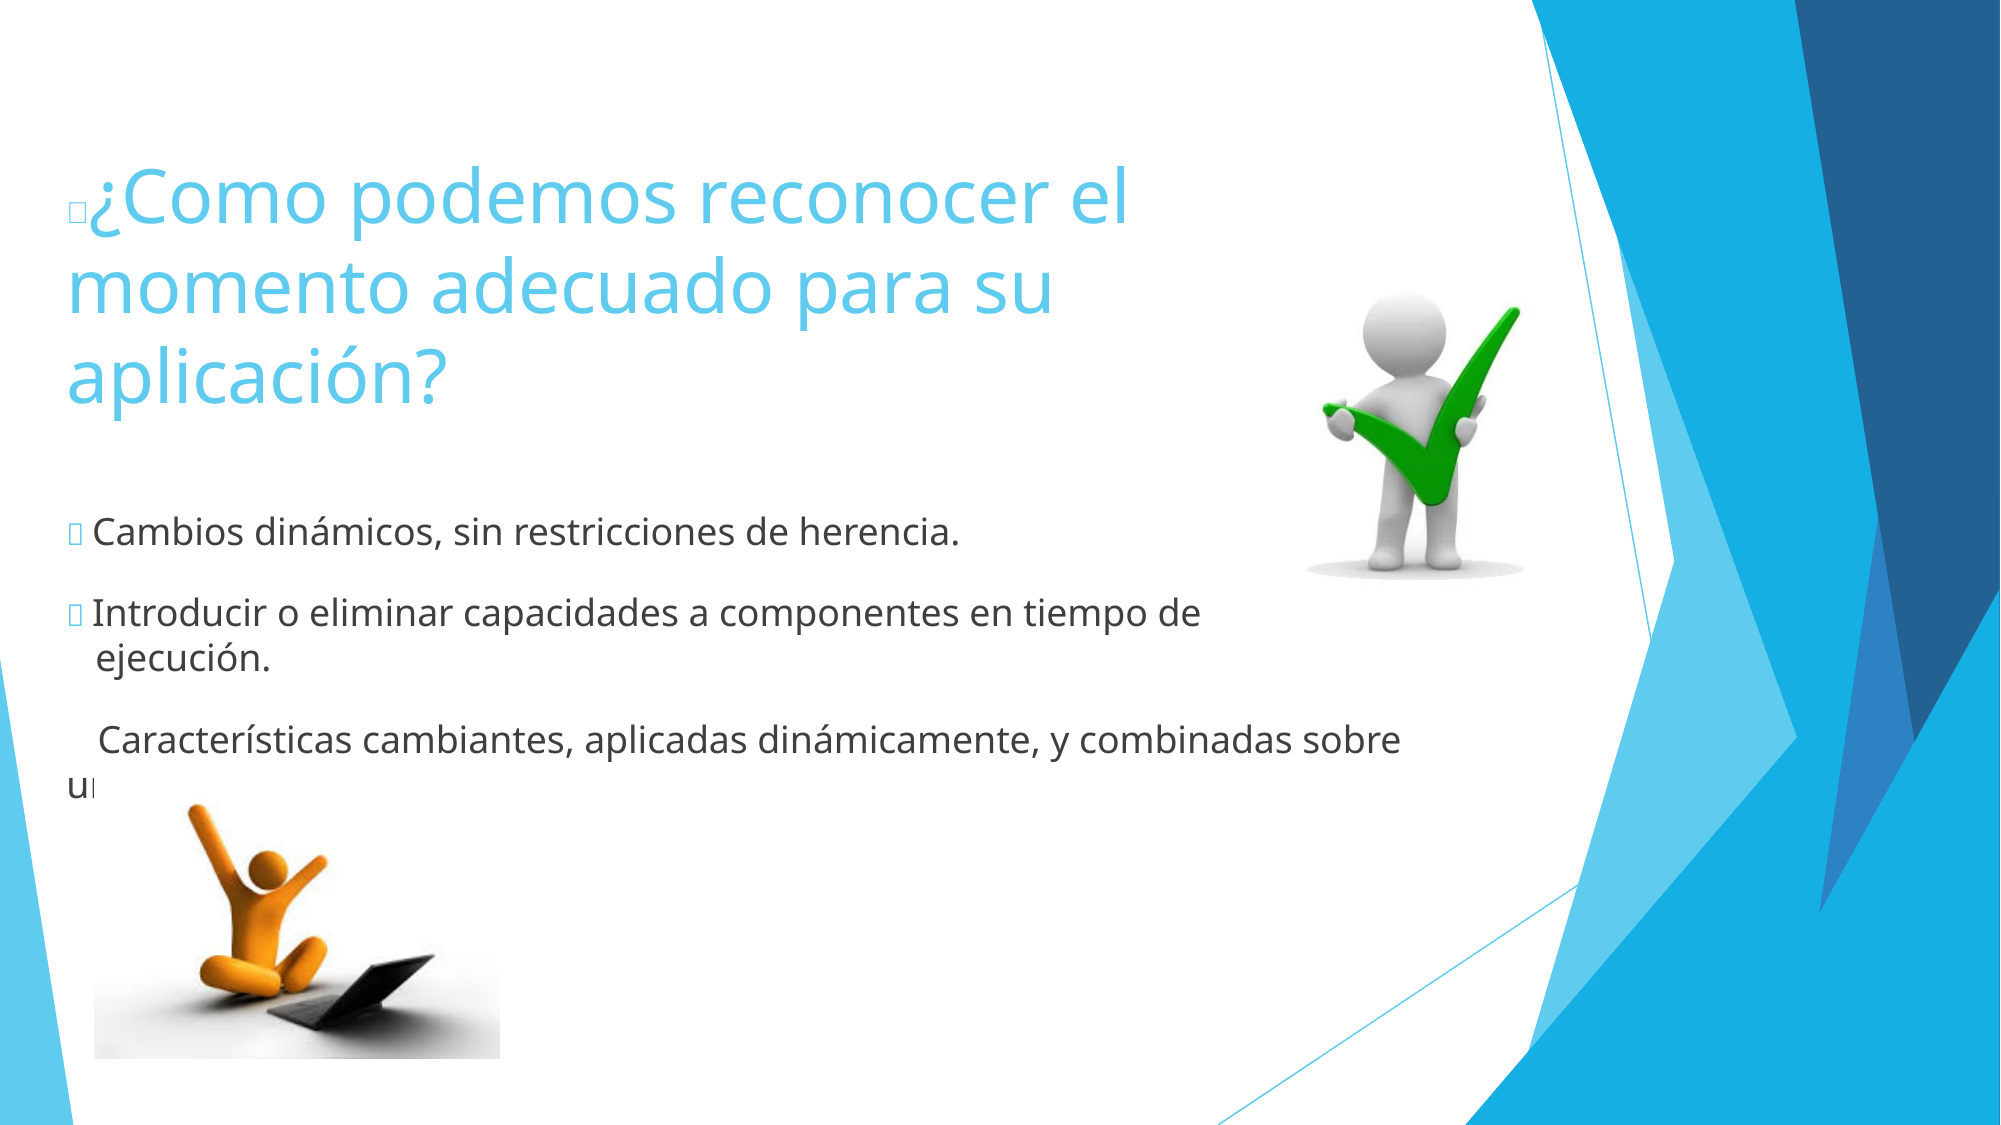

¿Como podemos reconocer el momento adecuado para su aplicación?
 Cambios dinámicos, sin restricciones de herencia.
 Introducir o eliminar capacidades a componentes en tiempo de
 ejecución.
 Características cambiantes, aplicadas dinámicamente, y combinadas sobre un componente.